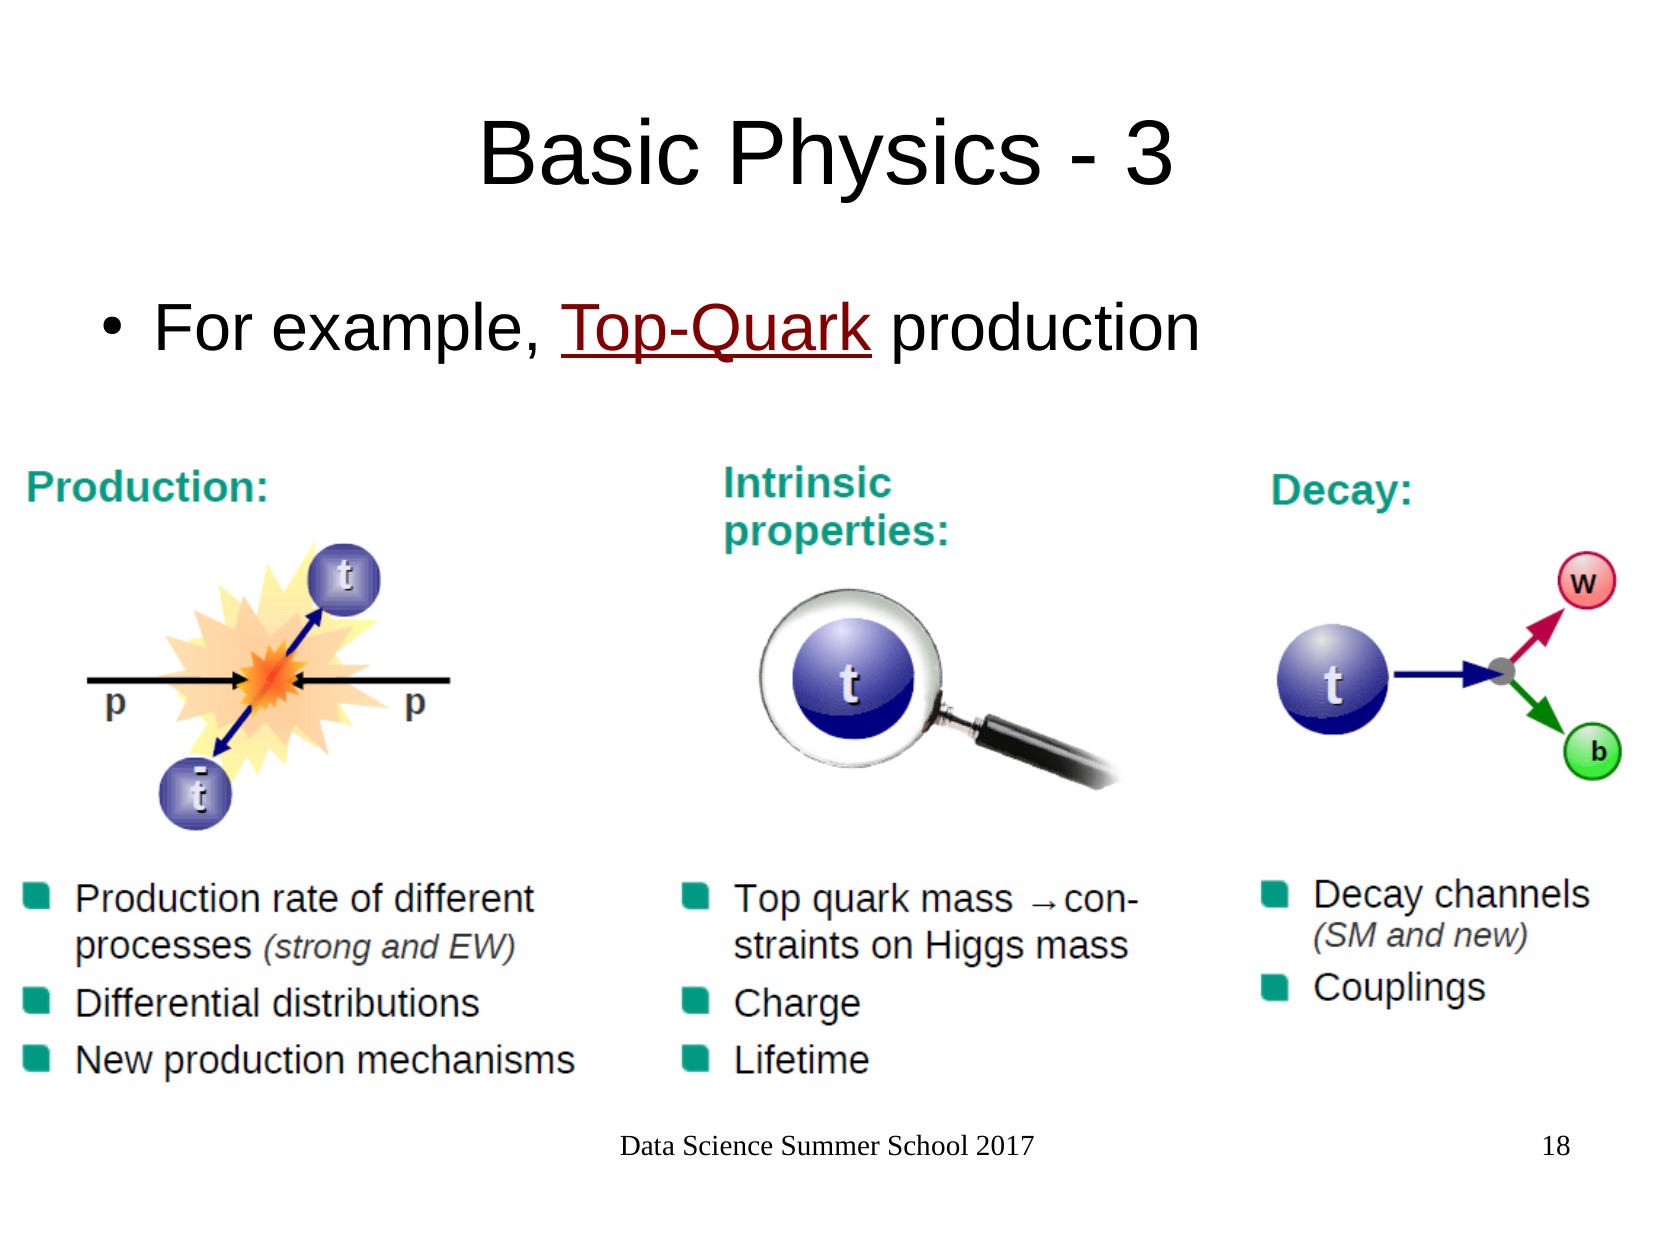

# Basic Physics - 3
For example, Top-Quark production
Data Science Summer School 2017
18